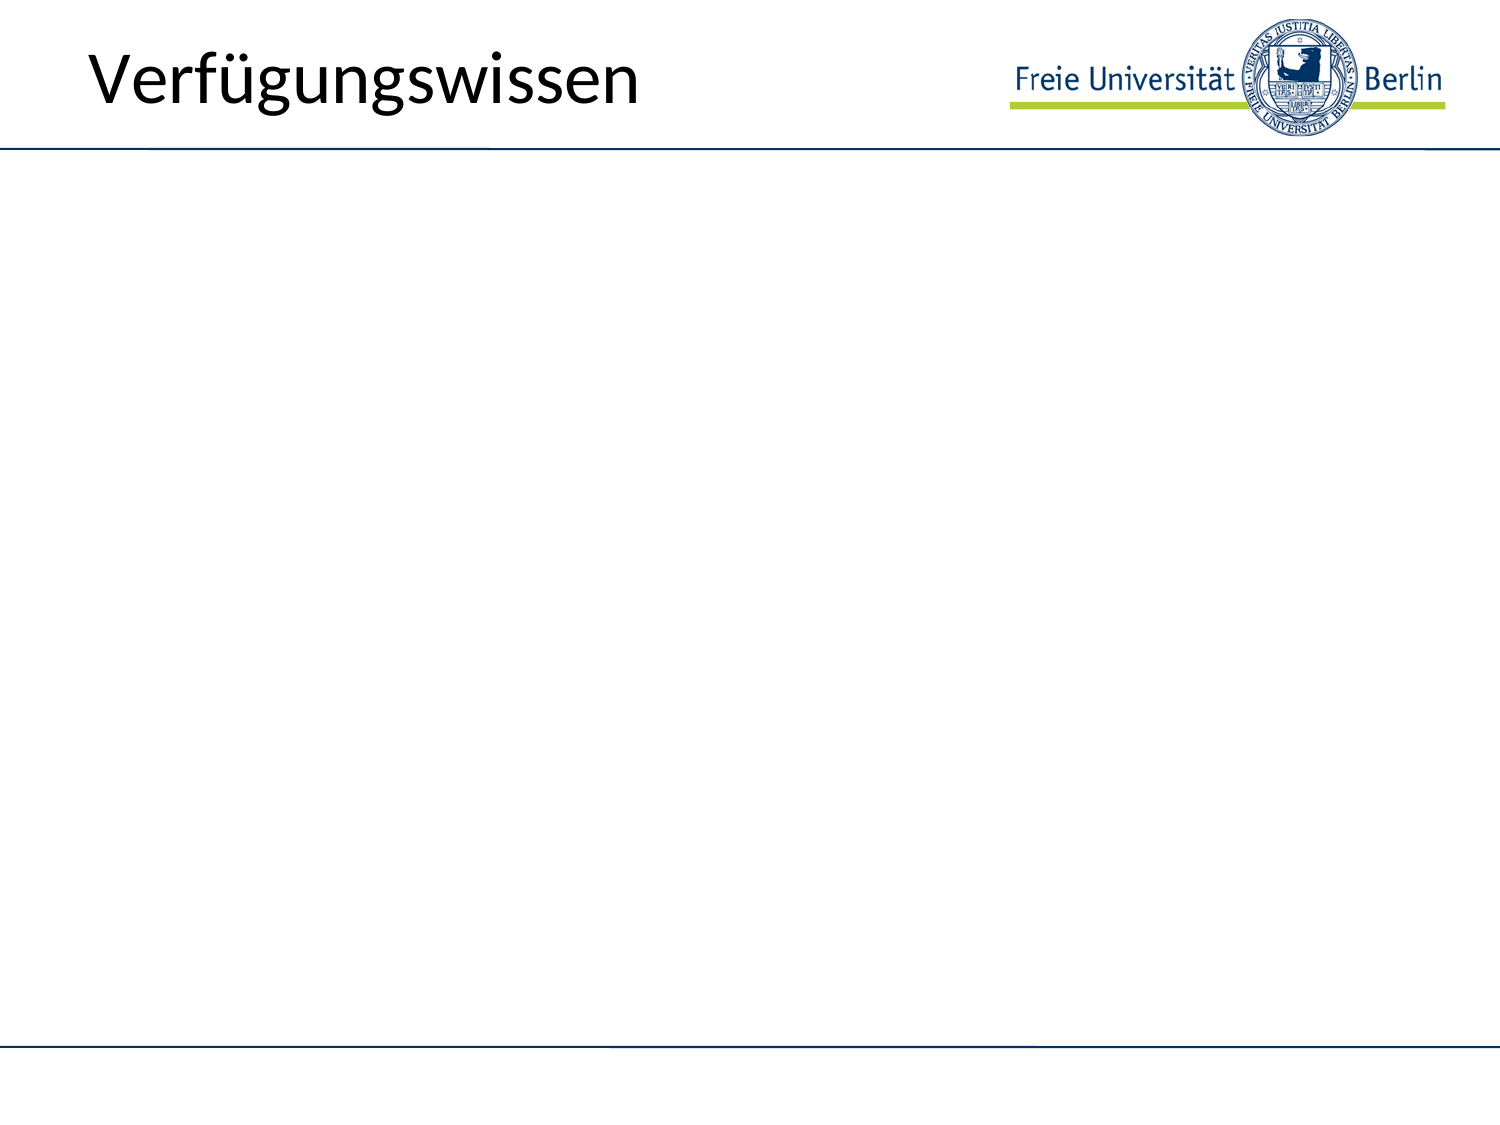

# Verfügungswissen
Wissen zur Lösung konkreter
sachlicher / technischer Probleme